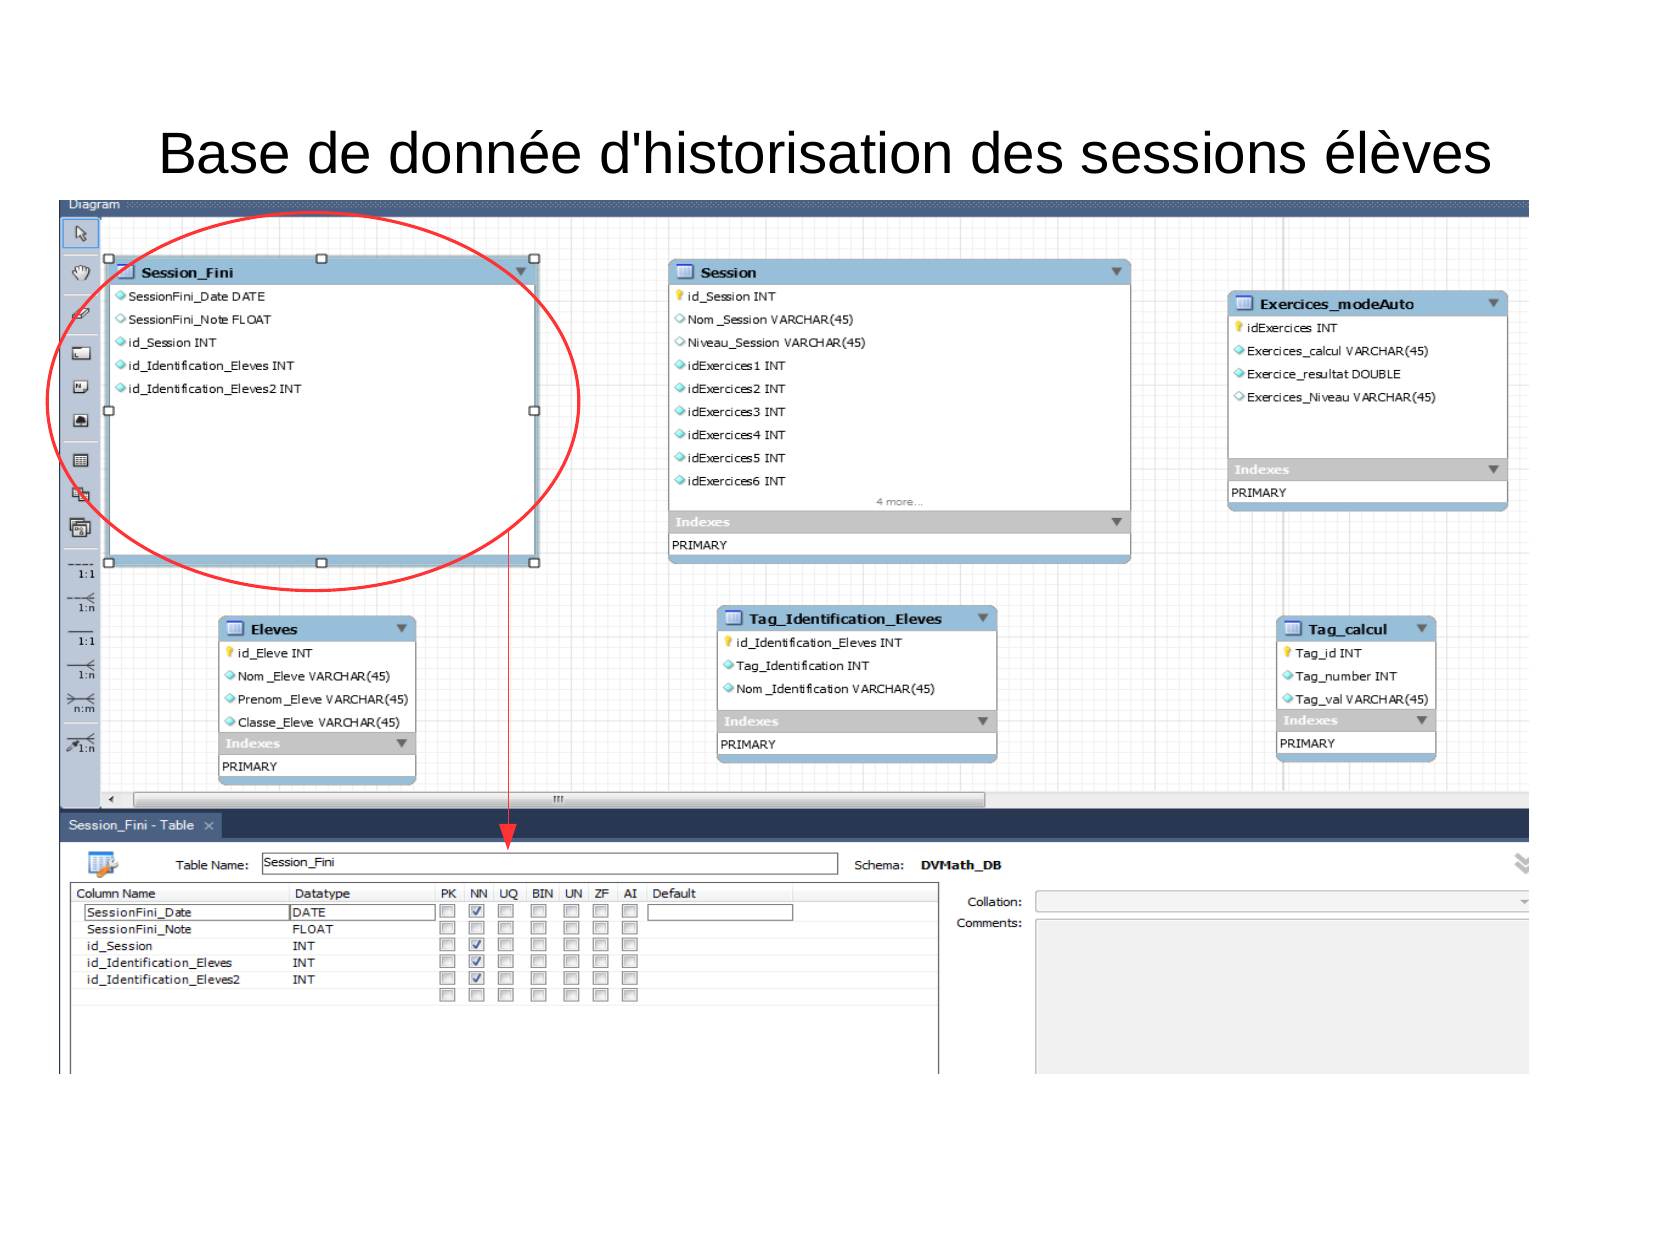

# Base de donnée d'historisation des sessions élèves